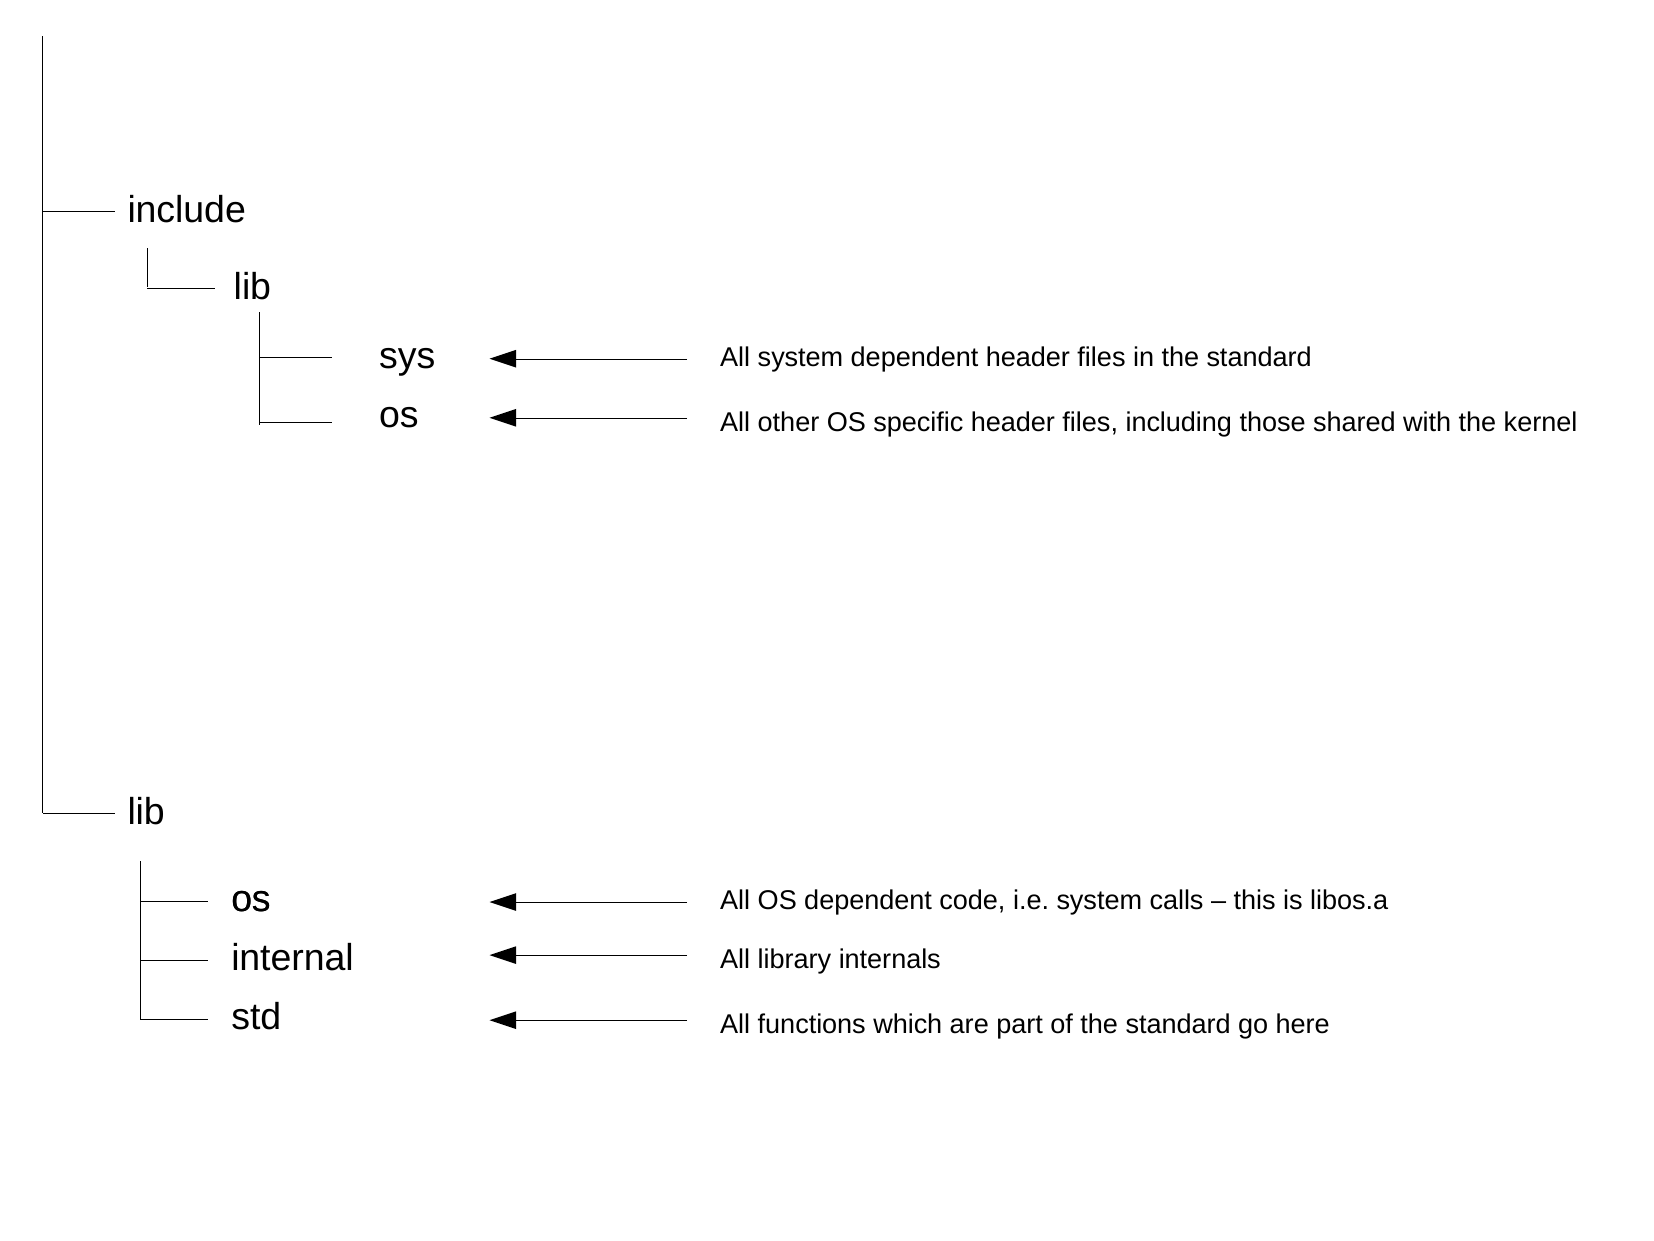

include
lib
sys
All system dependent header files in the standard
os
All other OS specific header files, including those shared with the kernel
lib
os
os
All OS dependent code, i.e. system calls – this is libos.a
internal
All library internals
std
All functions which are part of the standard go here